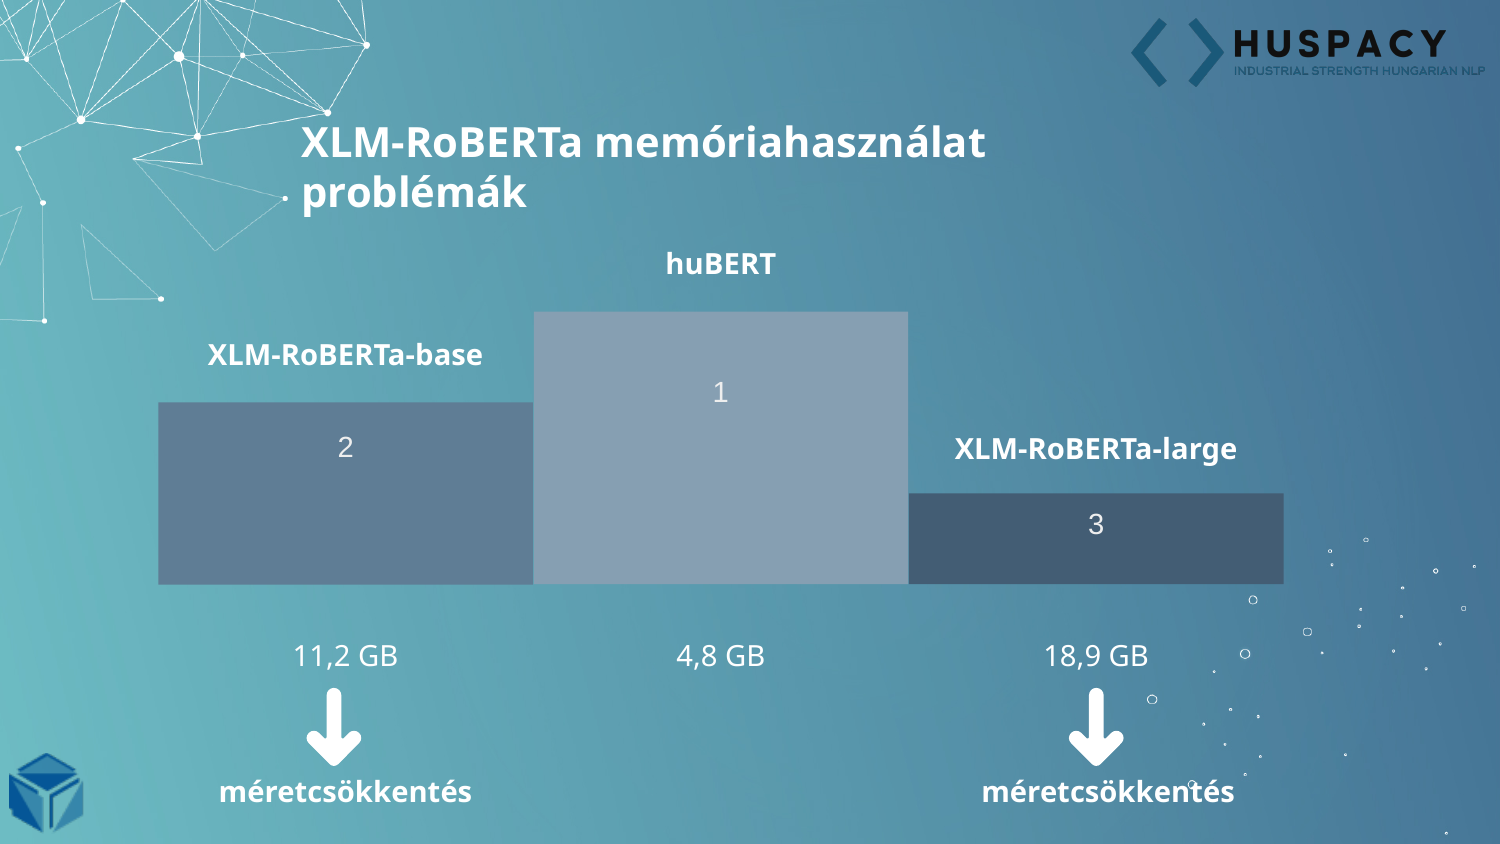

XLM-RoBERTa memóriahasználat problémák
huBERT
XLM-RoBERTa-base
1
# XLM-RoBERTa-large
2
3
11,2 GB
4,8 GB
18,9 GB
méretcsökkentés
méretcsökkentés